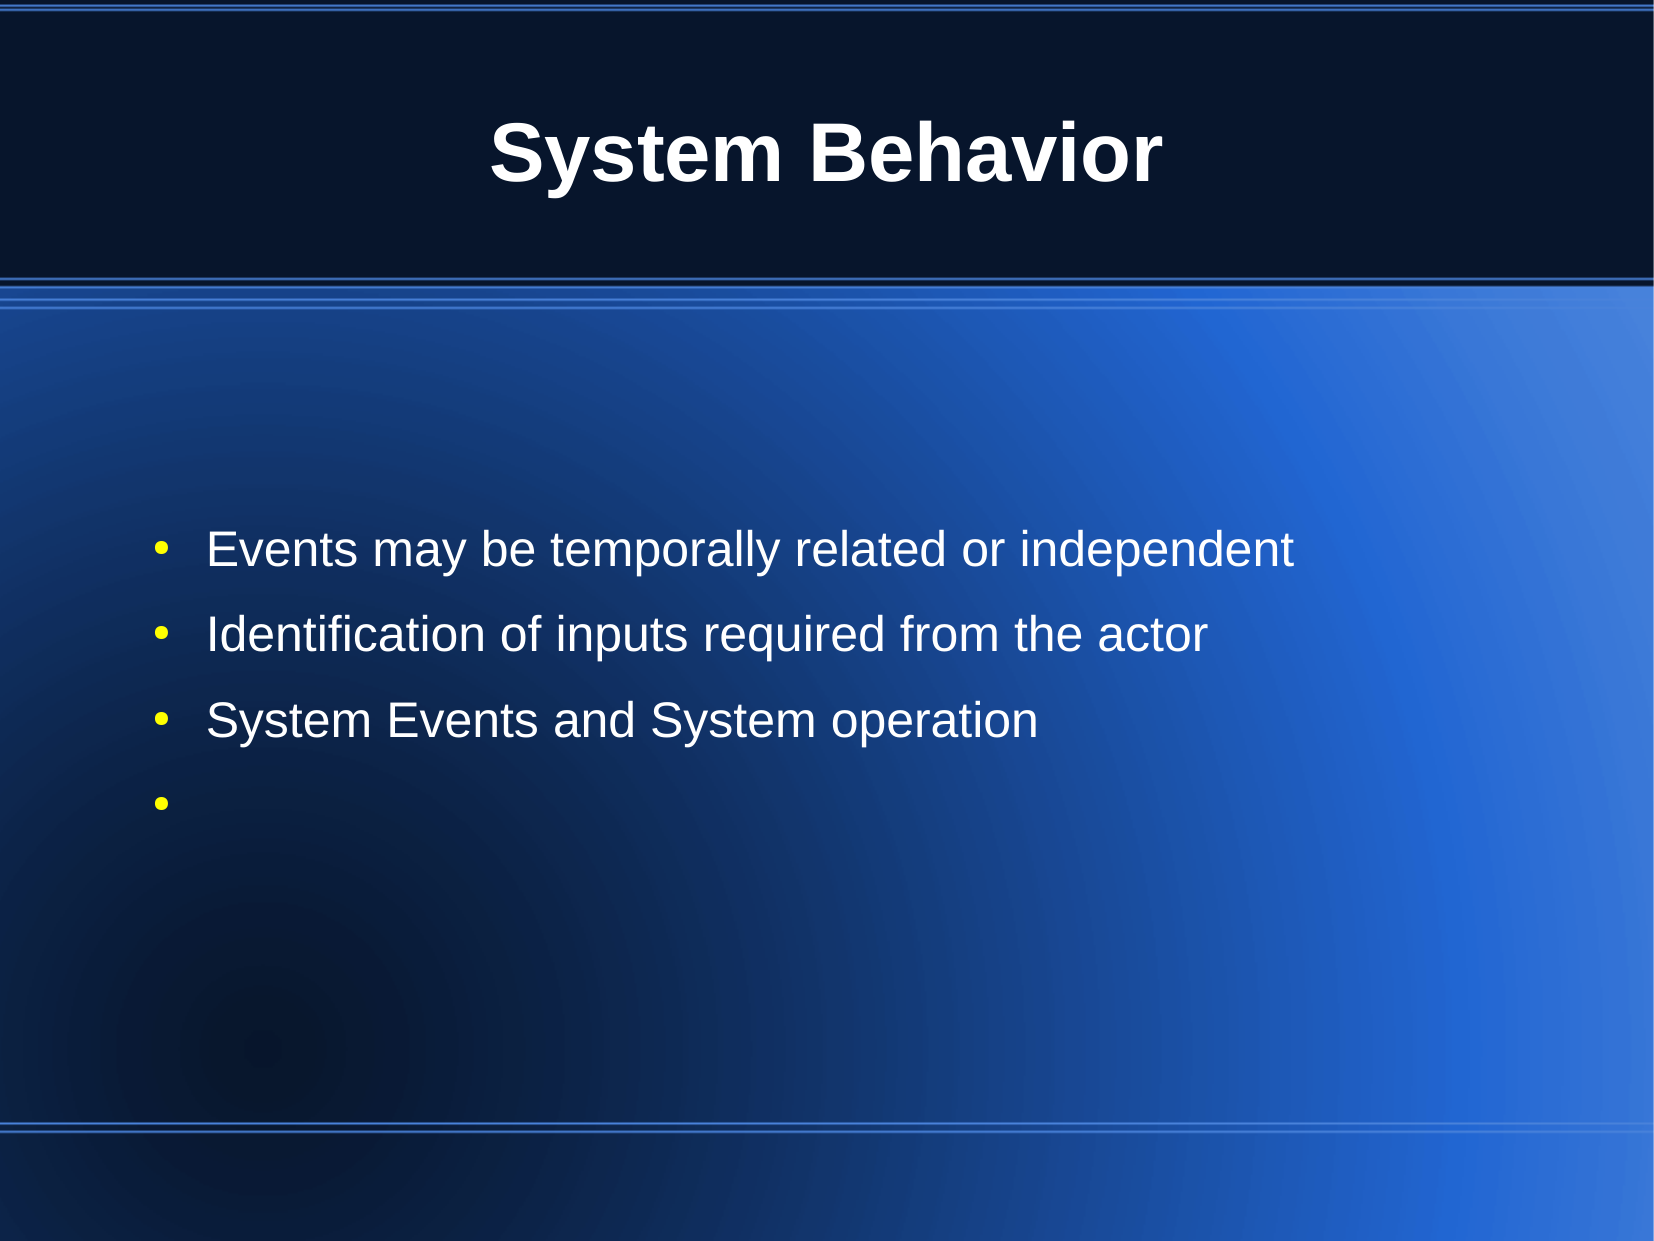

# System Behavior
Events may be temporally related or independent
Identification of inputs required from the actor
System Events and System operation